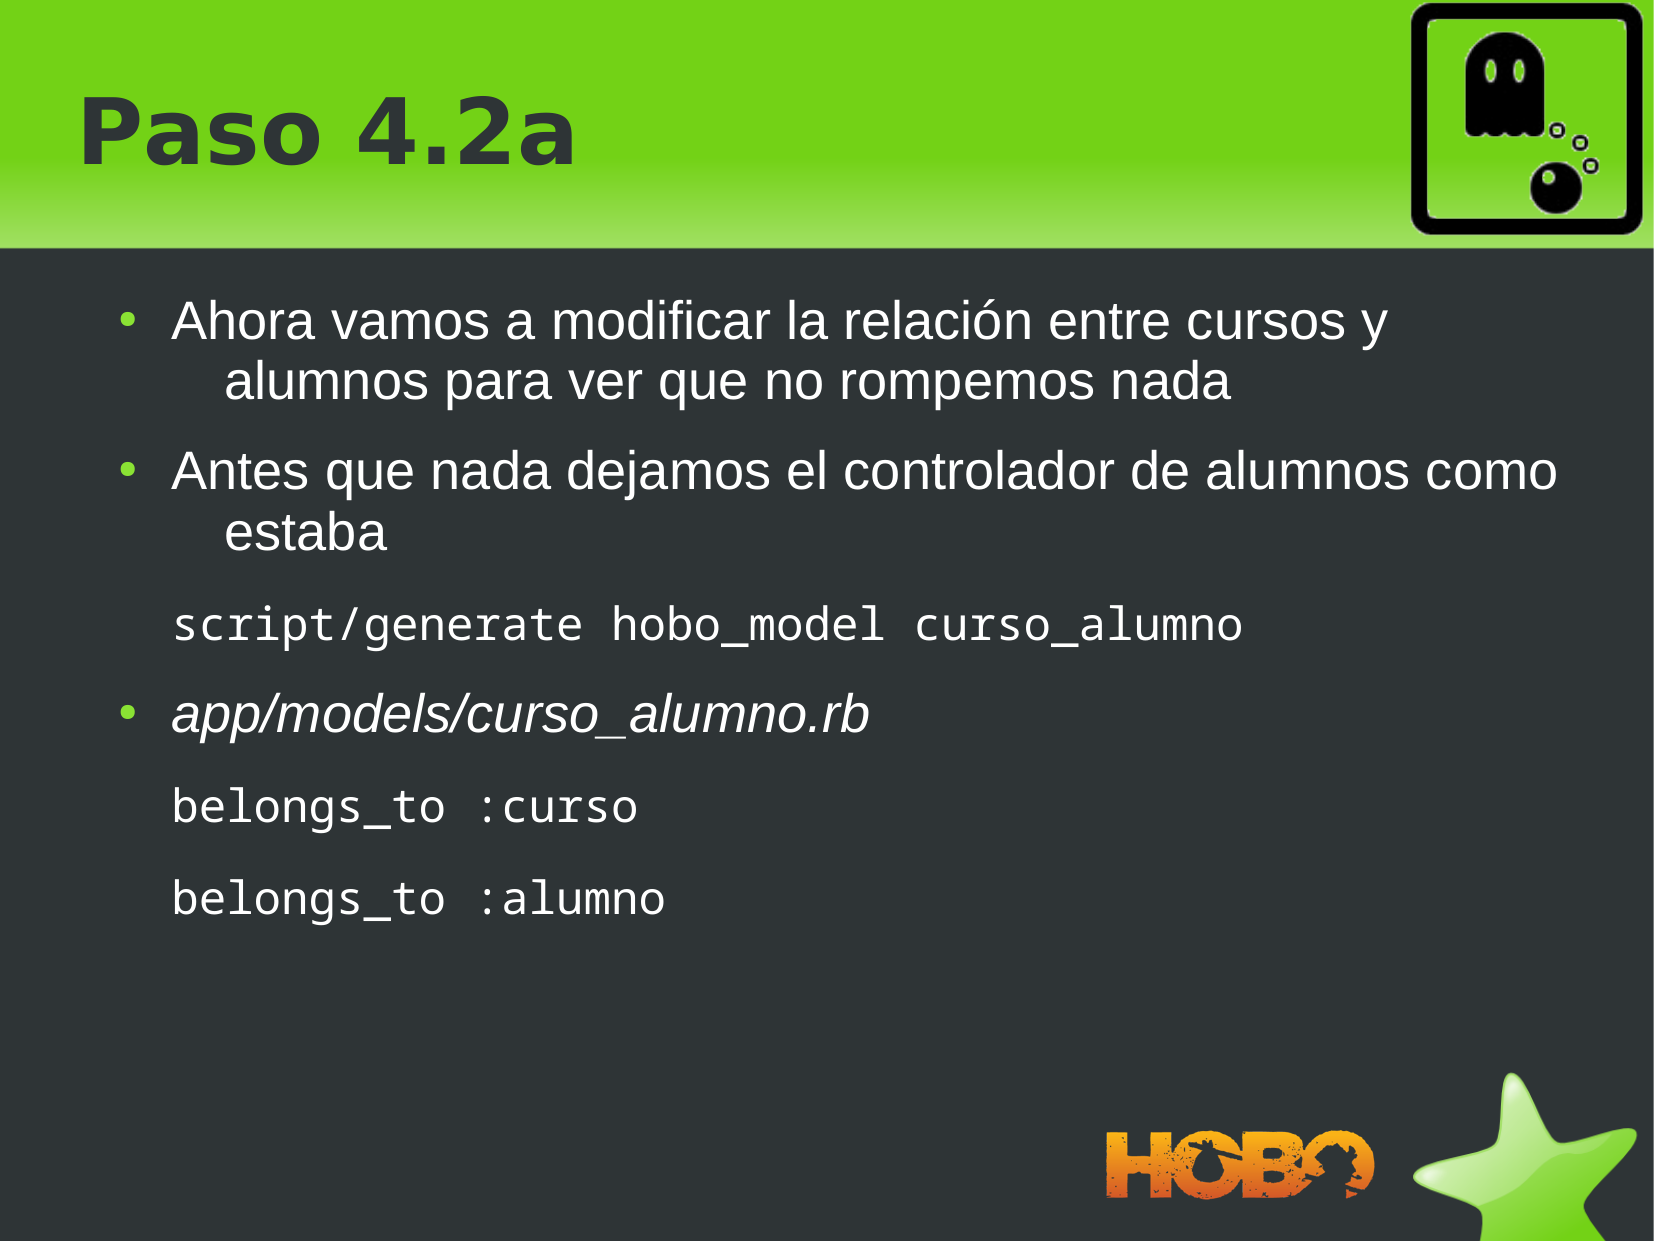

# Paso 4.2a
Ahora vamos a modificar la relación entre cursos y alumnos para ver que no rompemos nada
Antes que nada dejamos el controlador de alumnos como estaba
script/generate hobo_model curso_alumno
app/models/curso_alumno.rb
belongs_to :curso
belongs_to :alumno